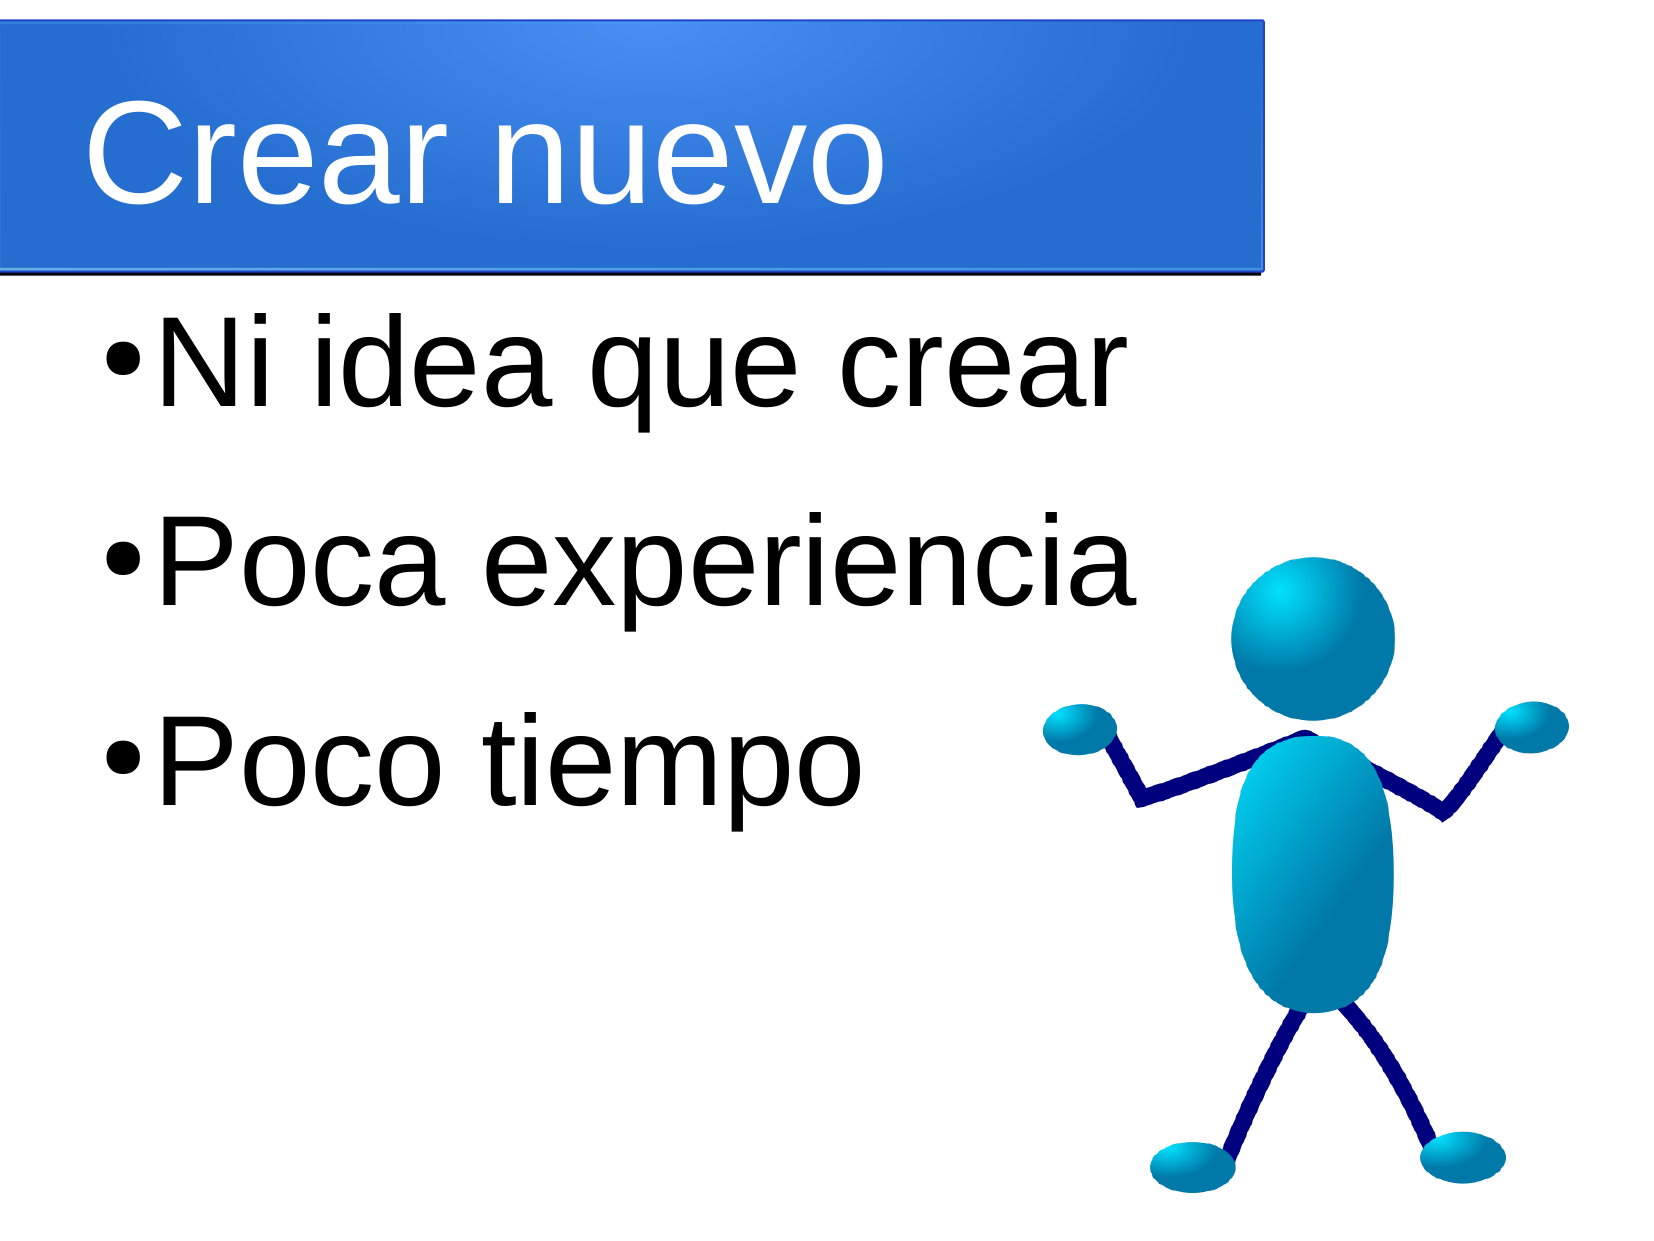

# Crear nuevo
Ni idea que crear
Poca experiencia
Poco tiempo